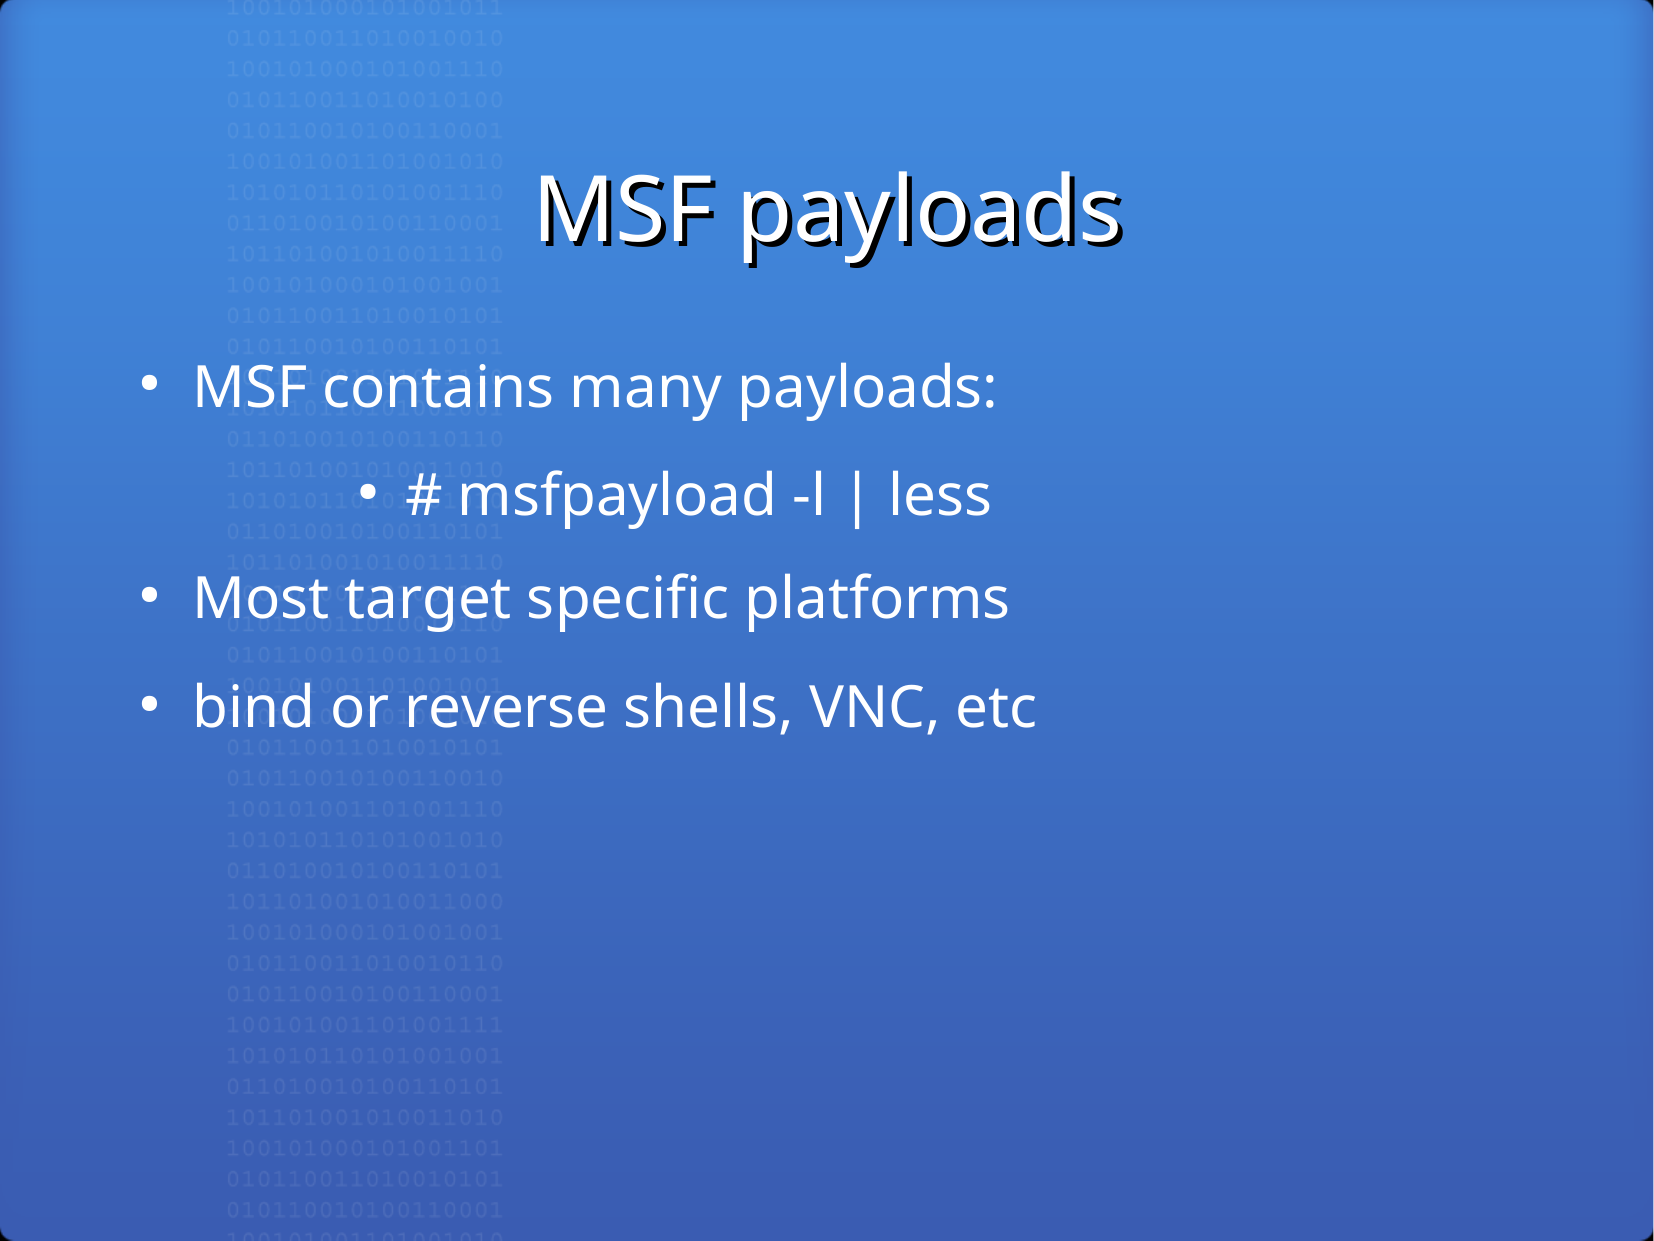

# MSF payloads
MSF contains many payloads:
# msfpayload -l | less
Most target specific platforms
bind or reverse shells, VNC, etc